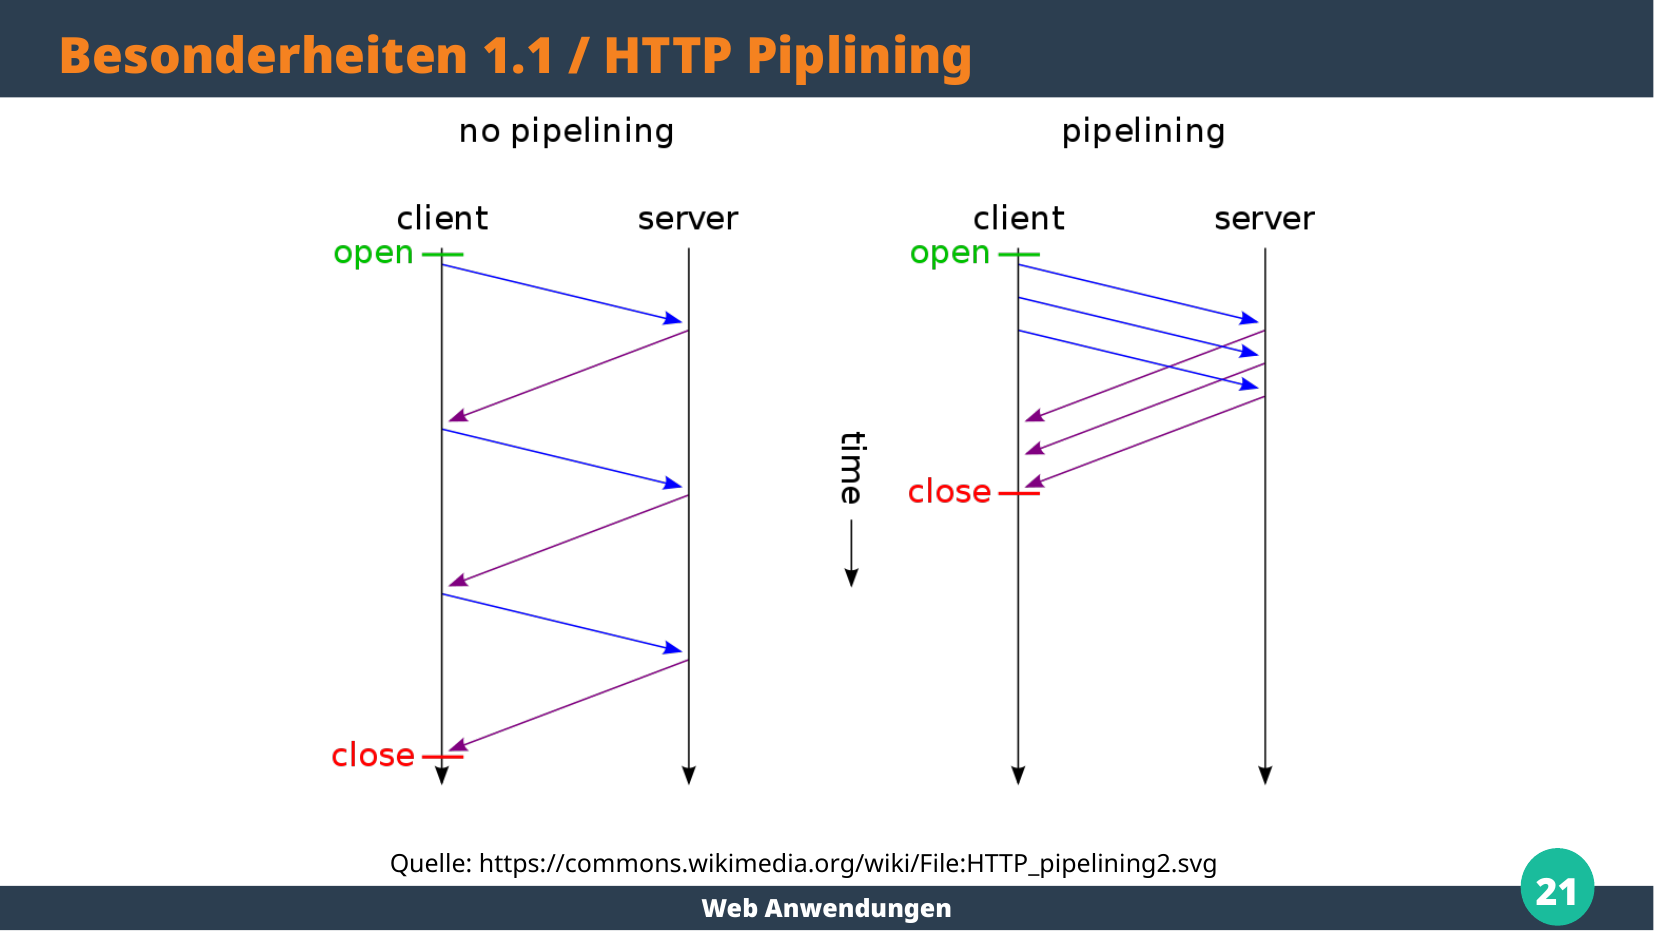

# Besonderheiten 1.1 / HTTP Piplining
Quelle: https://commons.wikimedia.org/wiki/File:HTTP_pipelining2.svg
21